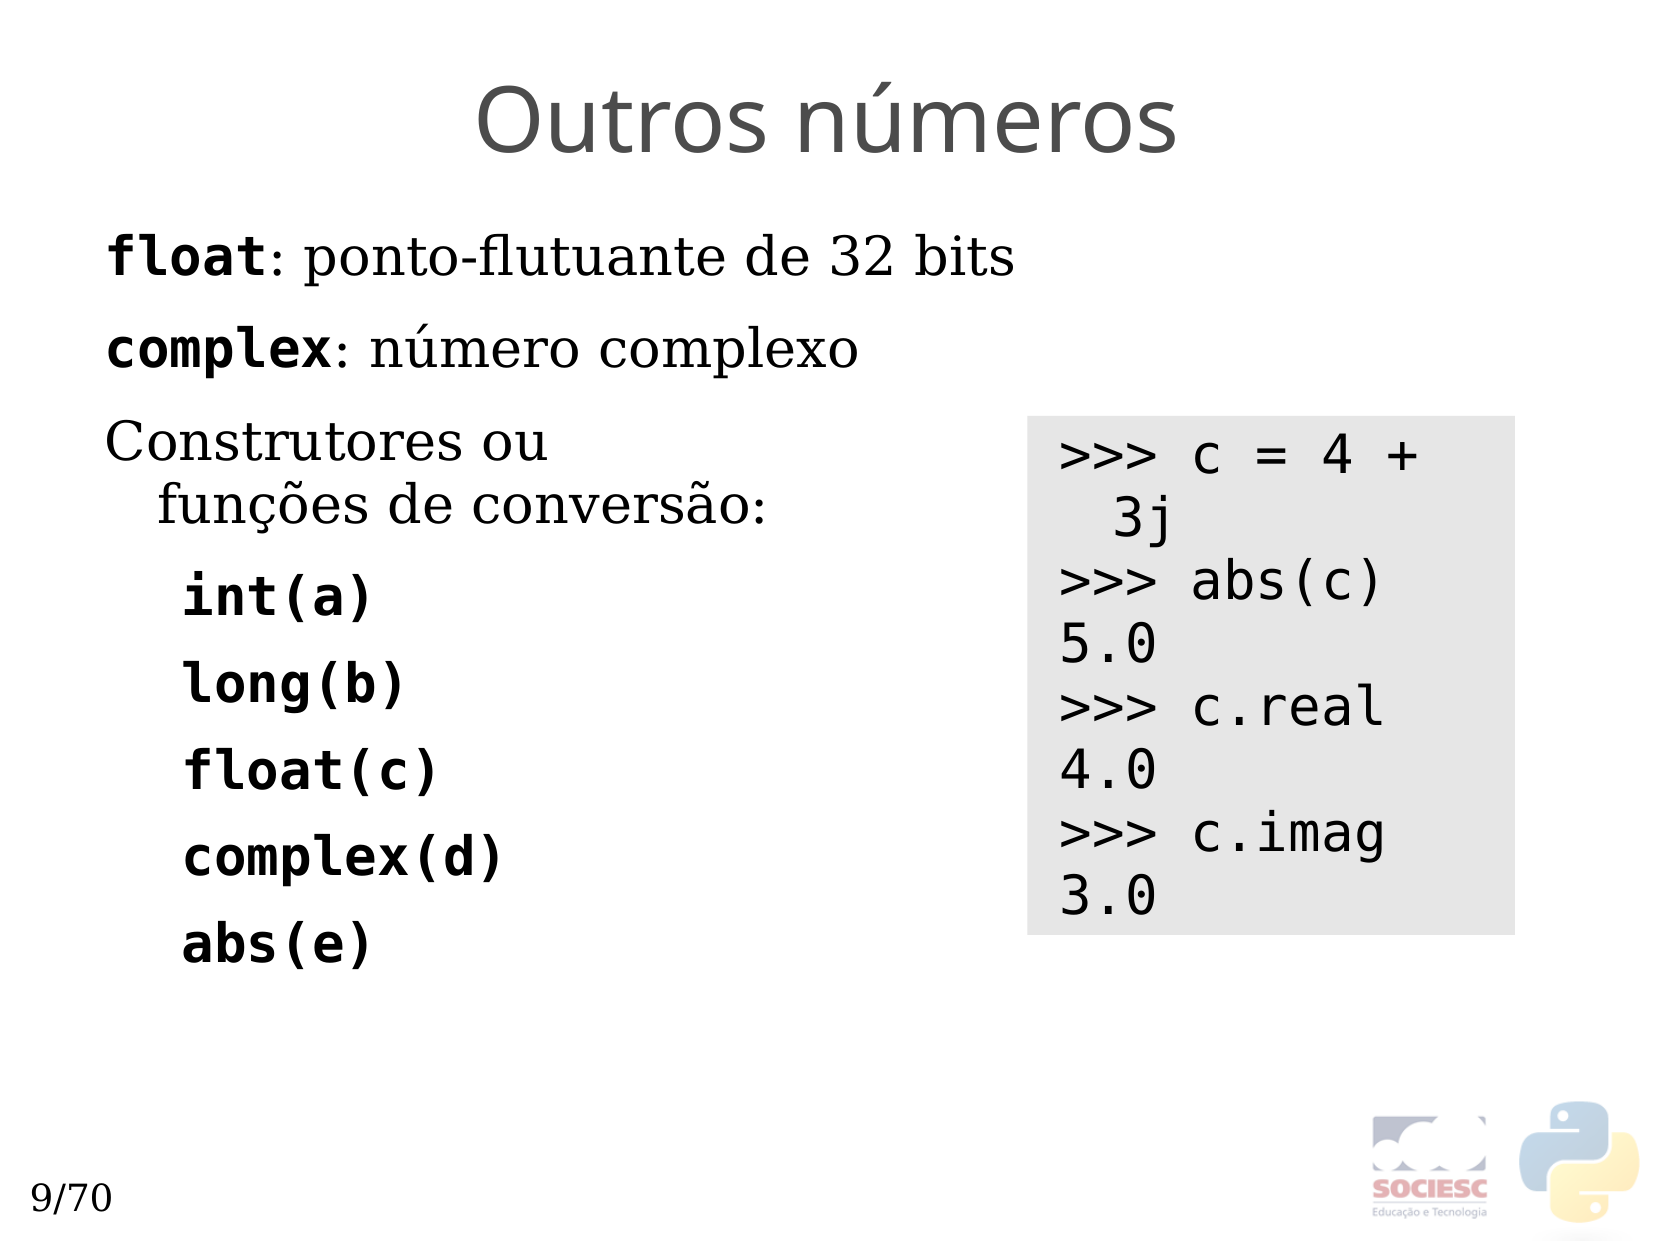

# Outros números
float: ponto-flutuante de 32 bits
complex: número complexo
Construtores ou
funções de conversão:
int(a)
long(b)
float(c)
complex(d)
abs(e)
>>> c = 4 + 3j
>>> abs(c)
5.0
>>> c.real
4.0
>>> c.imag
3.0